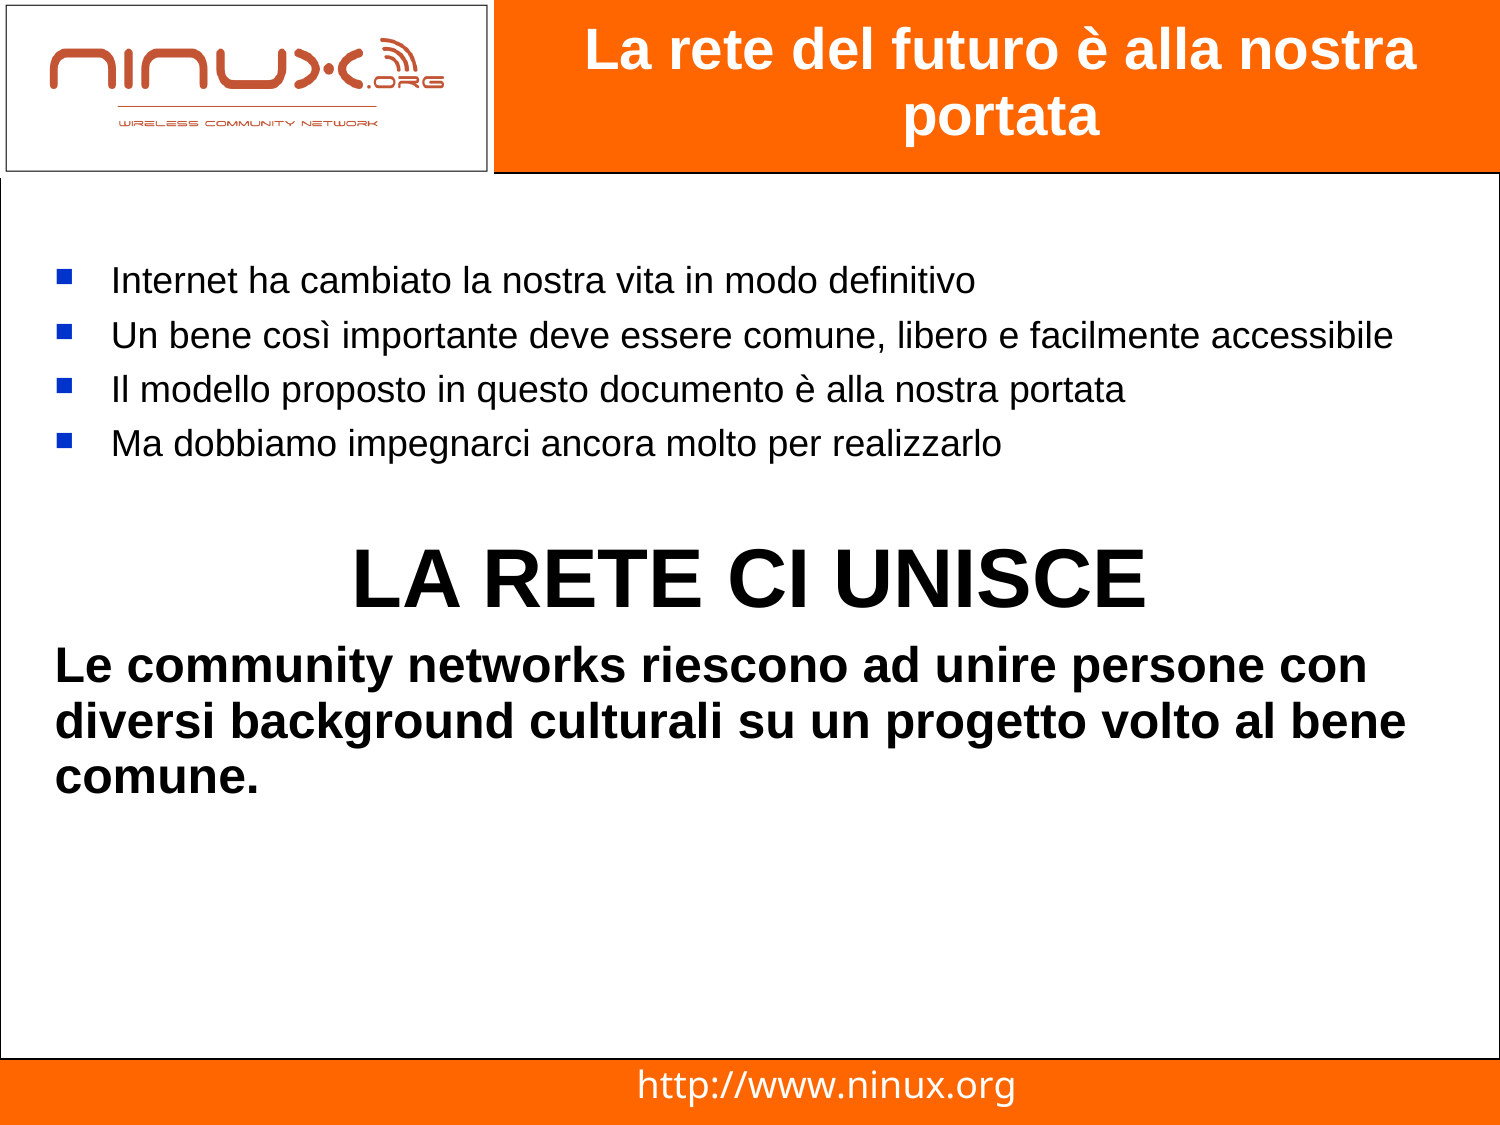

La rete del futuro è alla nostra portata
# Internet ha cambiato la nostra vita in modo definitivo
Un bene così importante deve essere comune, libero e facilmente accessibile
Il modello proposto in questo documento è alla nostra portata
Ma dobbiamo impegnarci ancora molto per realizzarlo
LA RETE CI UNISCE
Le community networks riescono ad unire persone con diversi background culturali su un progetto volto al bene comune.
http://www.ninux.org